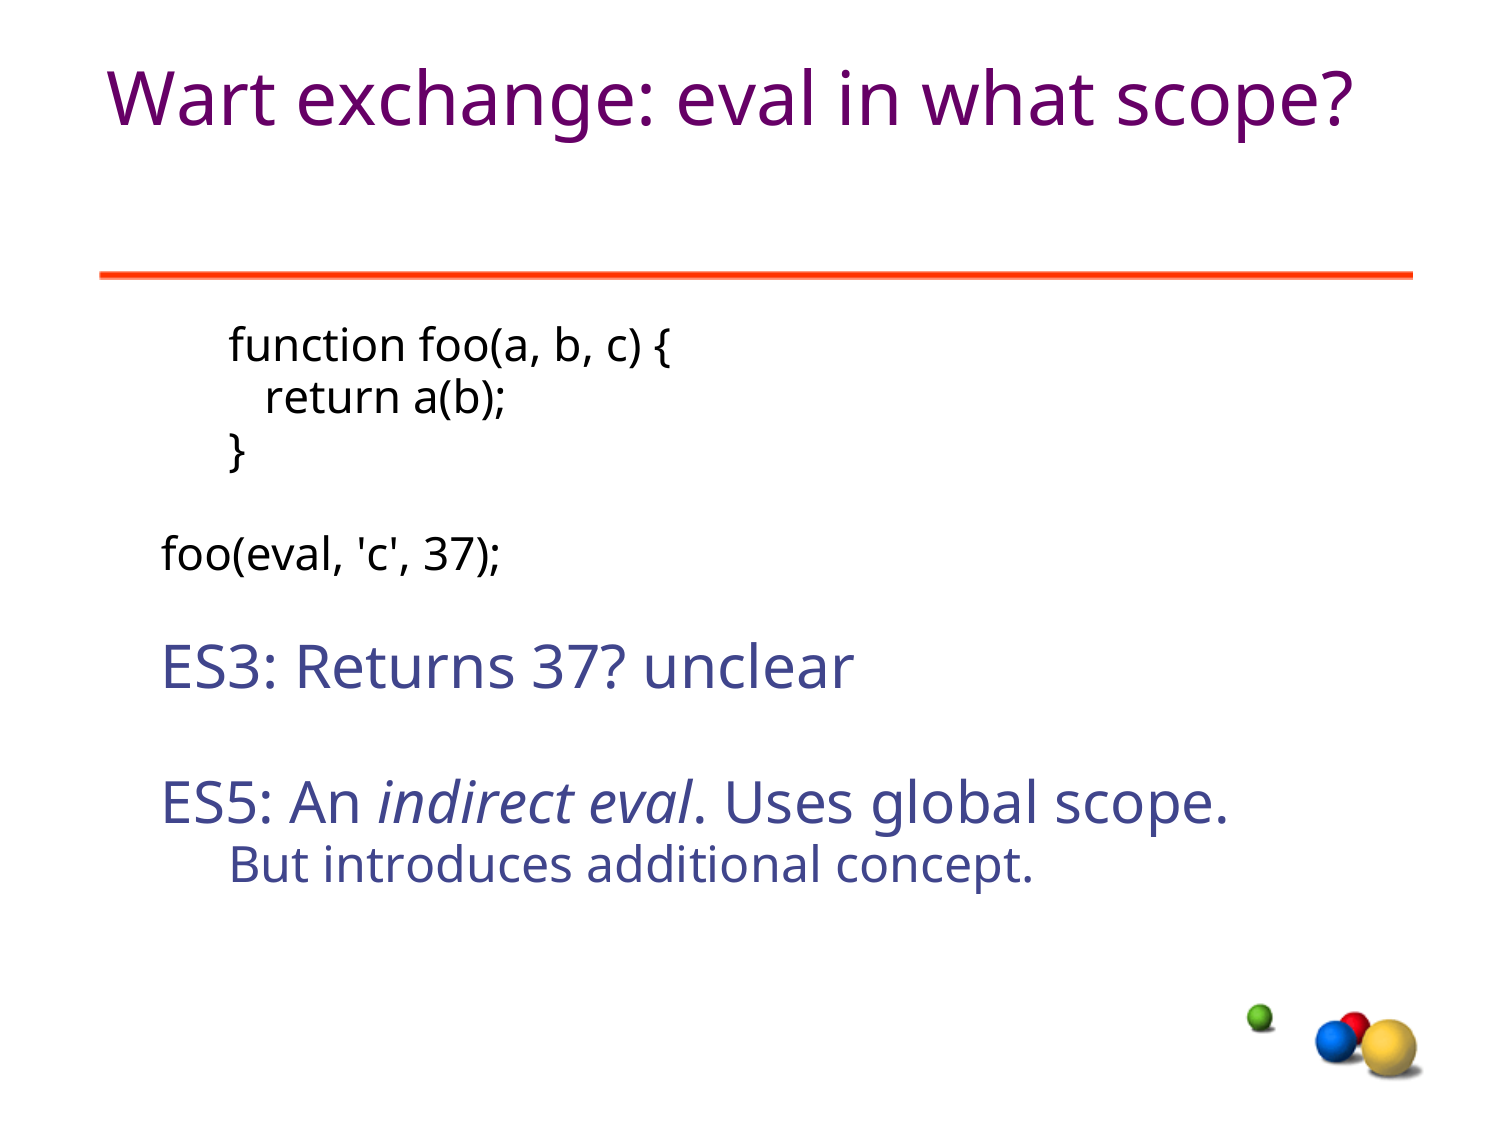

# Wart exchange: eval in what scope?
function foo(a, b, c) {
   return a(b);
}
foo(eval, 'c', 37);
ES3: Returns 37? unclear
ES5: An indirect eval. Uses global scope.
But introduces additional concept.